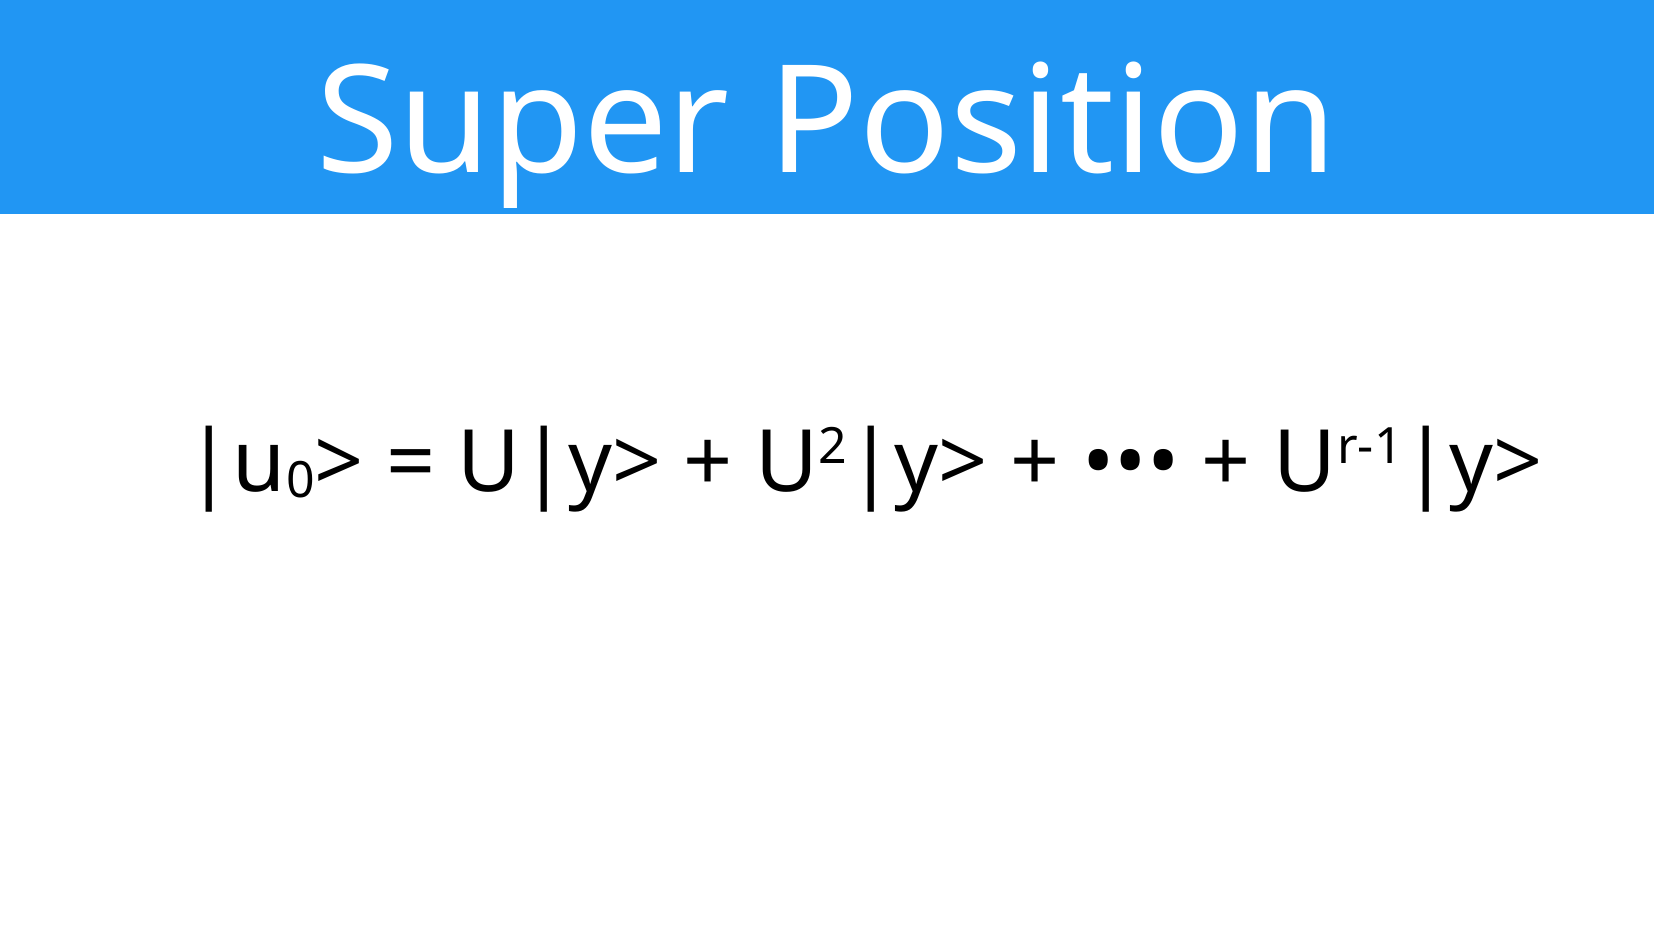

# Super Position
|u0> = U|y> + U2|y> + ••• + Ur-1|y>